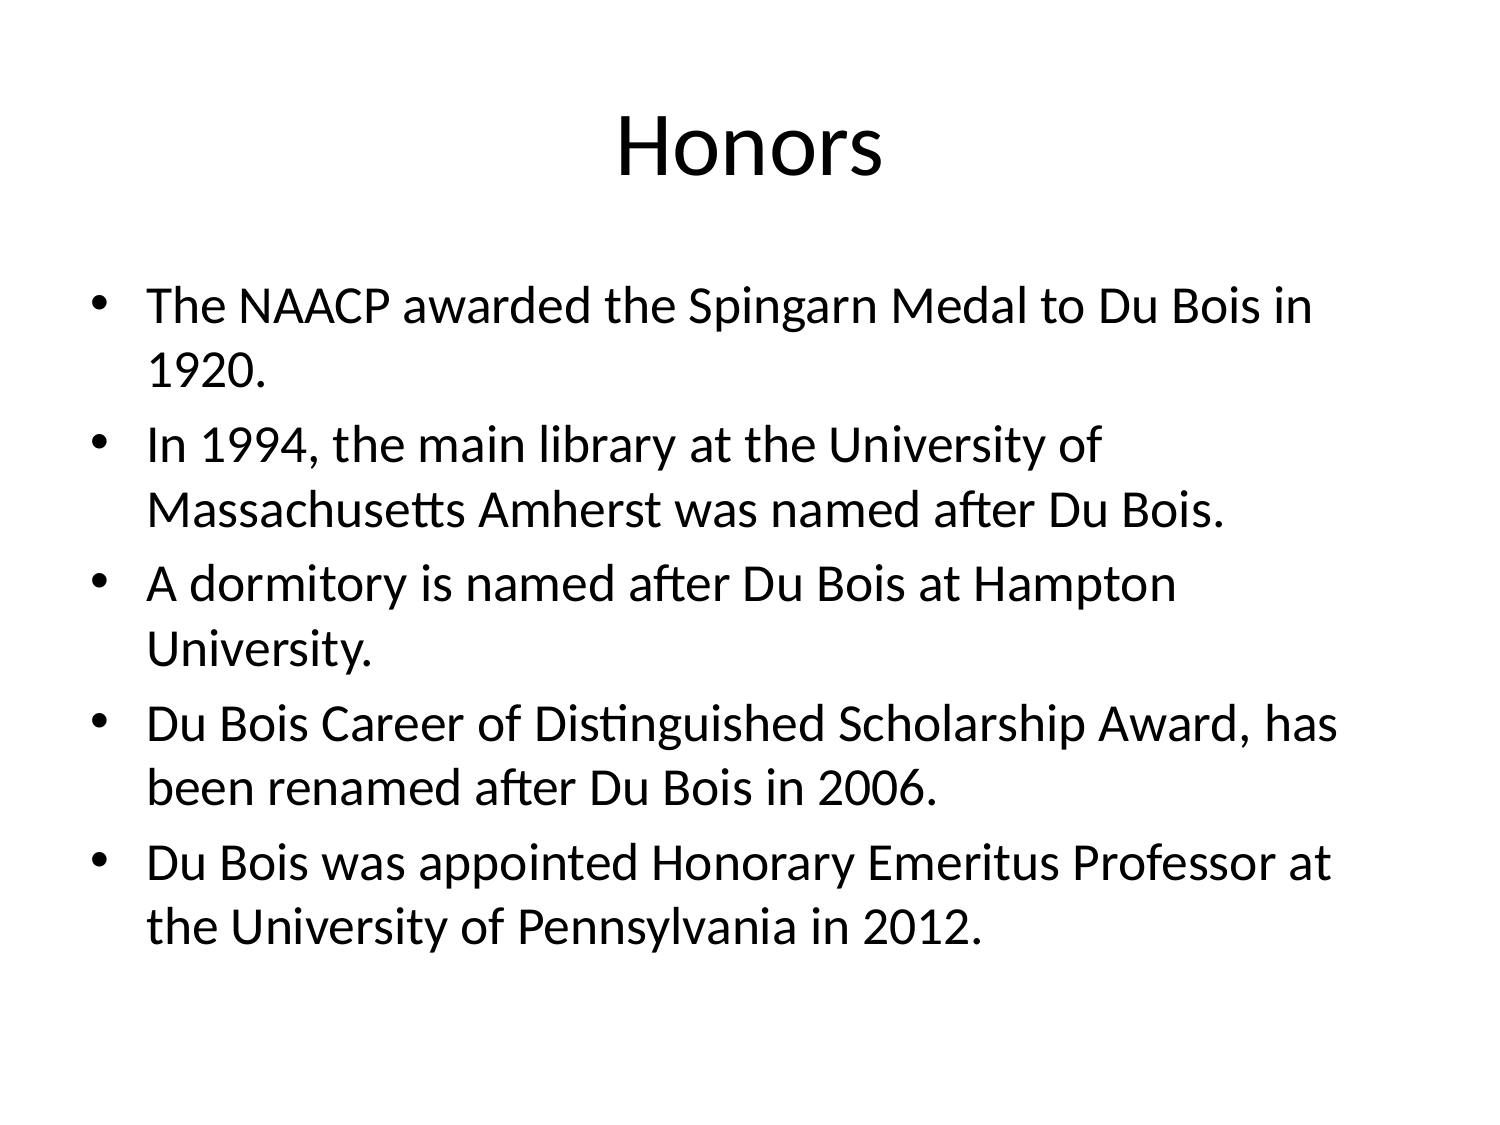

# Honors
The NAACP awarded the Spingarn Medal to Du Bois in 1920.
In 1994, the main library at the University of Massachusetts Amherst was named after Du Bois.
A dormitory is named after Du Bois at Hampton University.
Du Bois Career of Distinguished Scholarship Award, has been renamed after Du Bois in 2006.
Du Bois was appointed Honorary Emeritus Professor at the University of Pennsylvania in 2012.